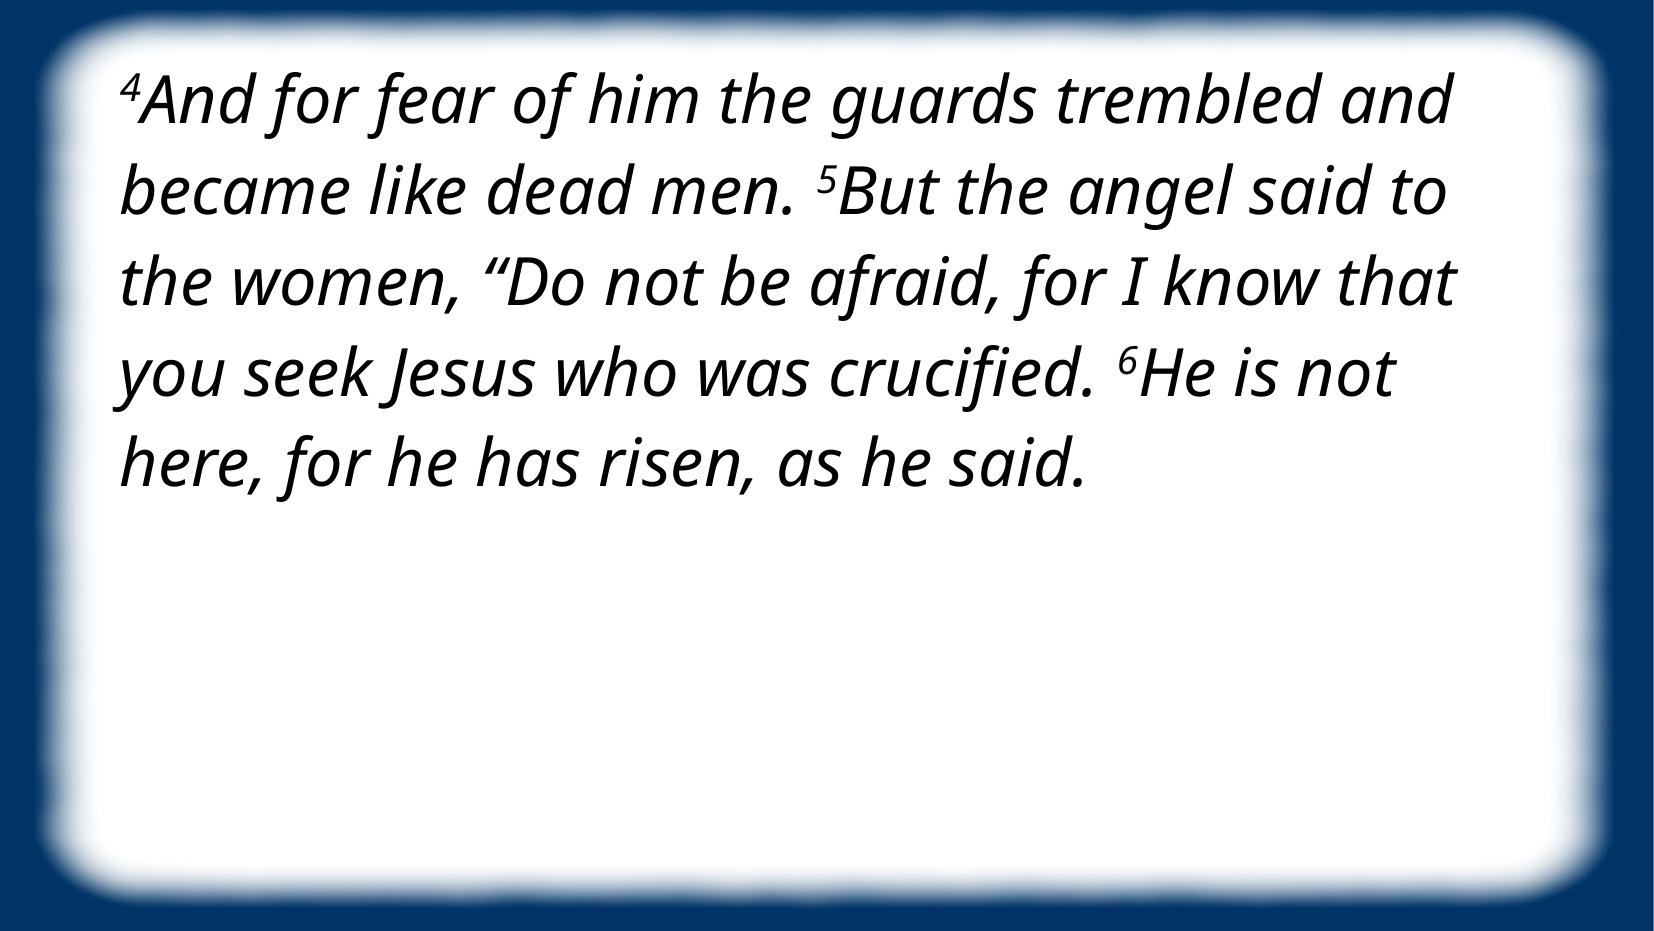

4And for fear of him the guards trembled and became like dead men. 5But the angel said to the women, “Do not be afraid, for I know that you seek Jesus who was crucified. 6He is not here, for he has risen, as he said.